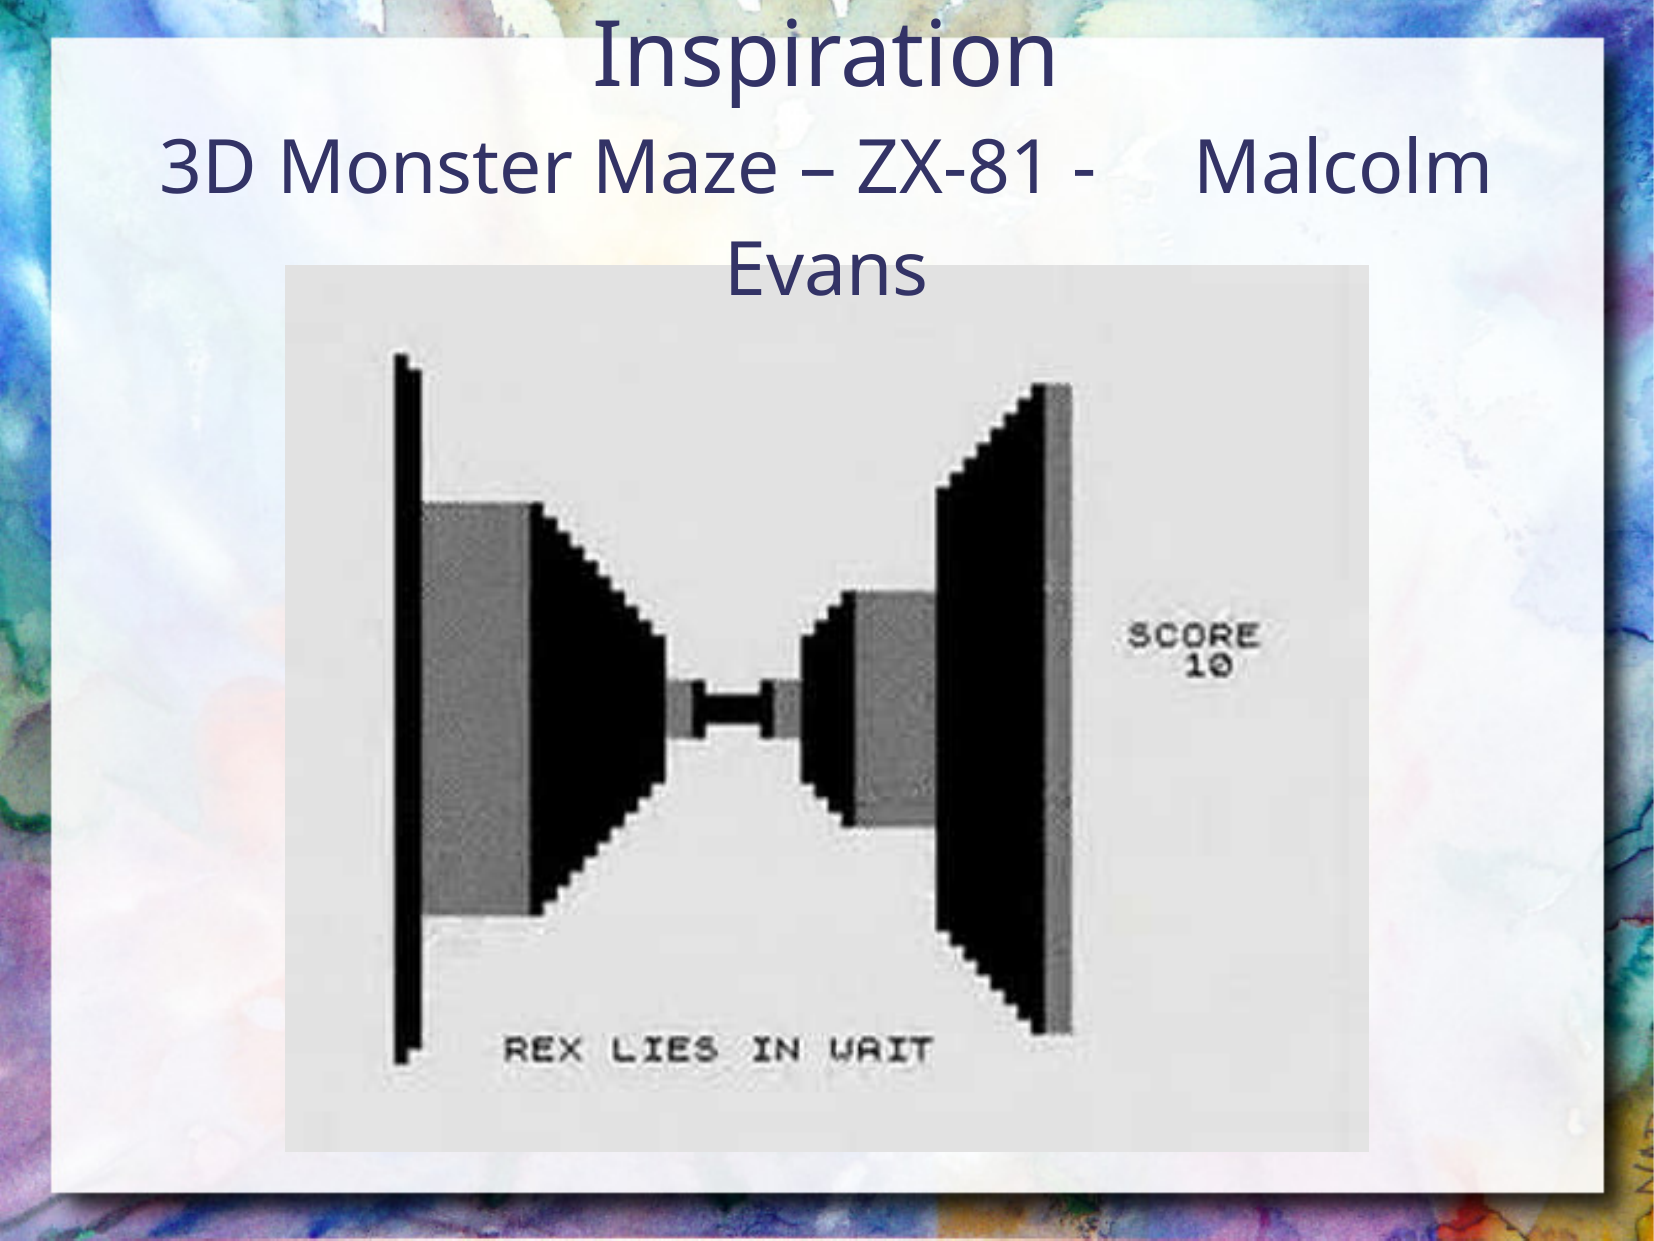

# Inspiration 3D Monster Maze – ZX-81 - 	Malcolm Evans